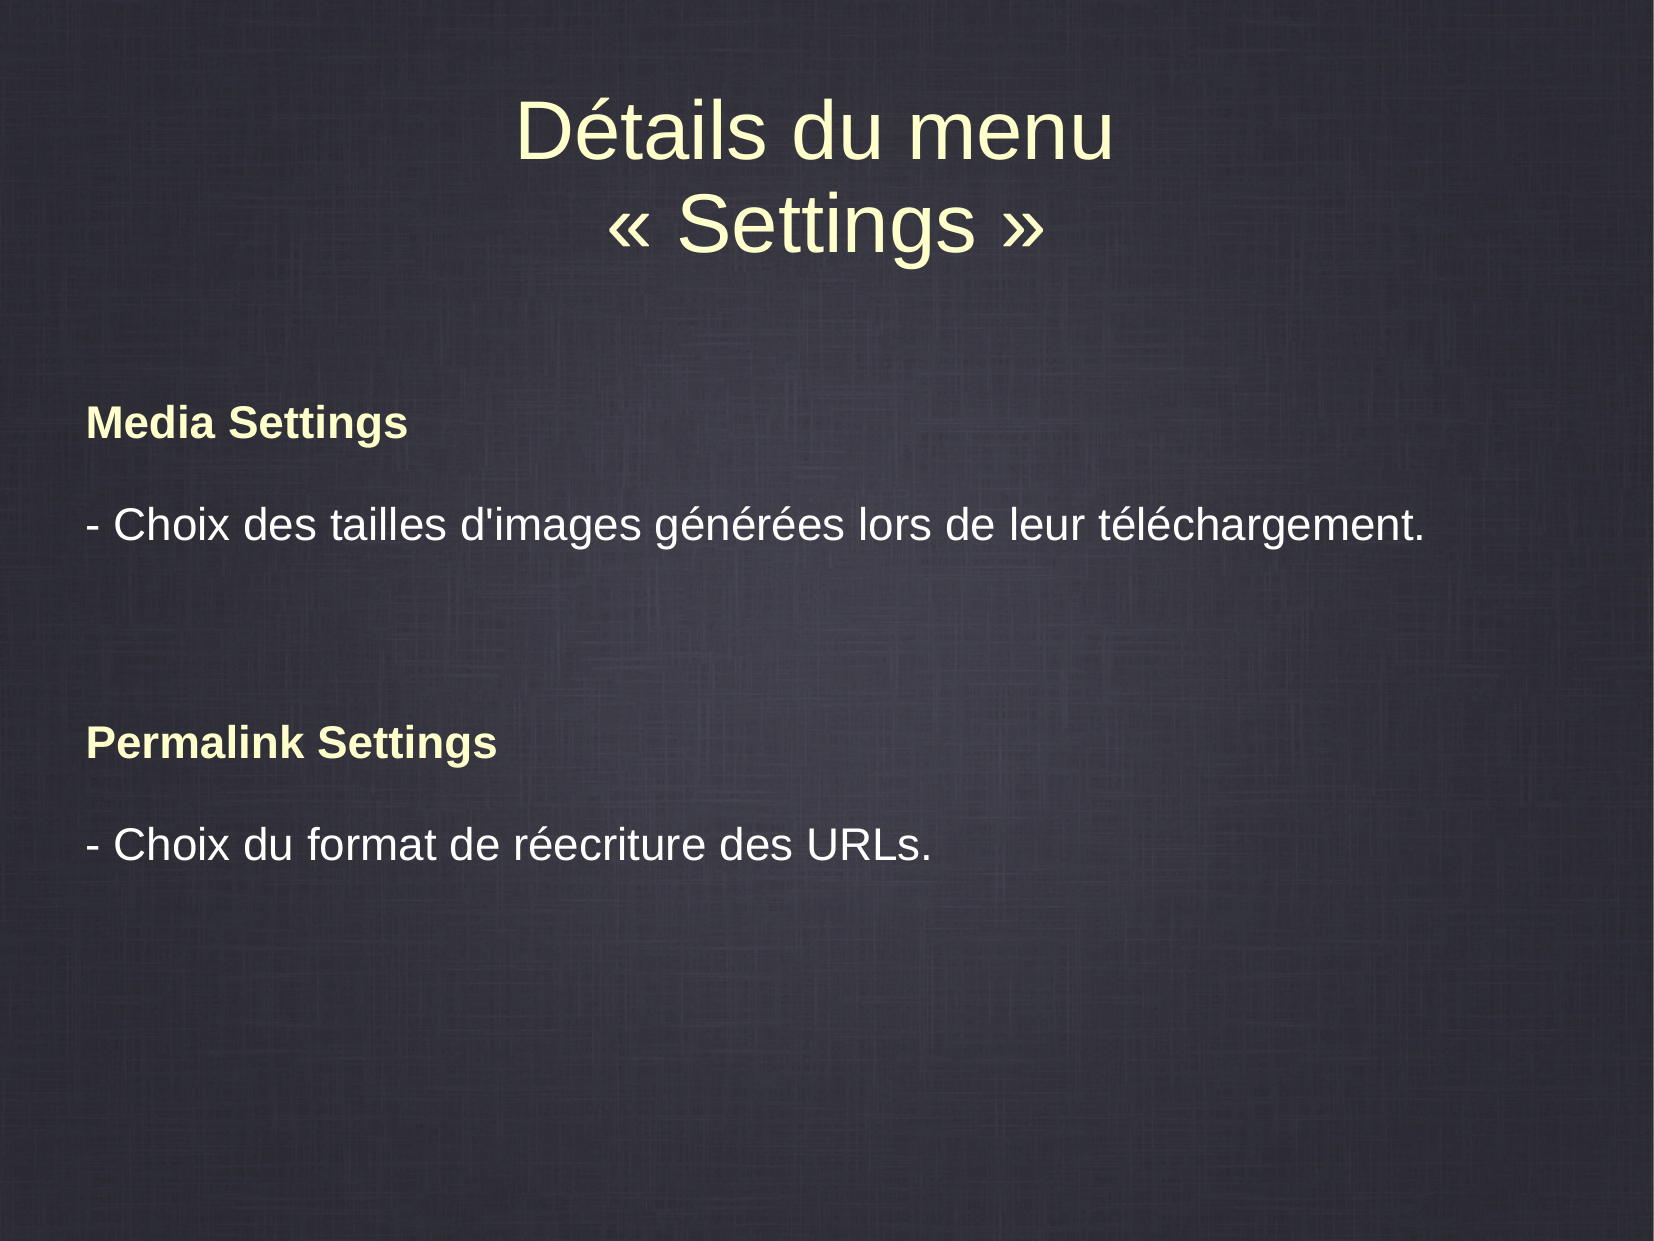

Détails du menu
« Settings »
Media Settings
- Choix des tailles d'images générées lors de leur téléchargement.
Permalink Settings
- Choix du format de réecriture des URLs.